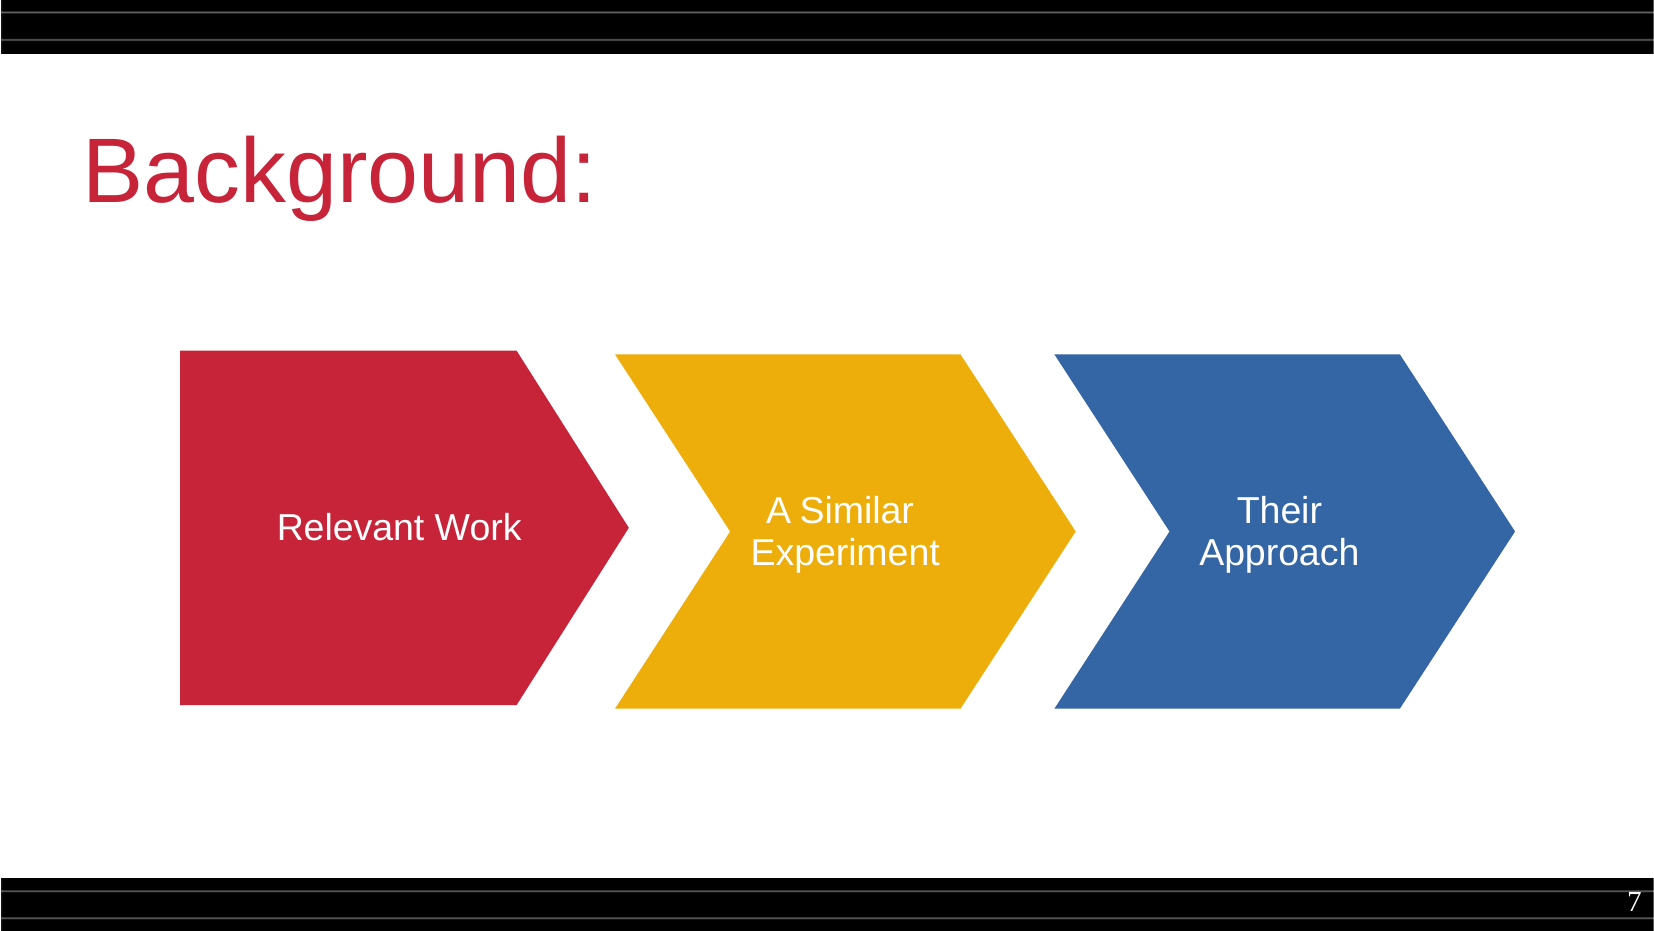

# Background:
Relevant Work
A Similar
Experiment
Their
Approach